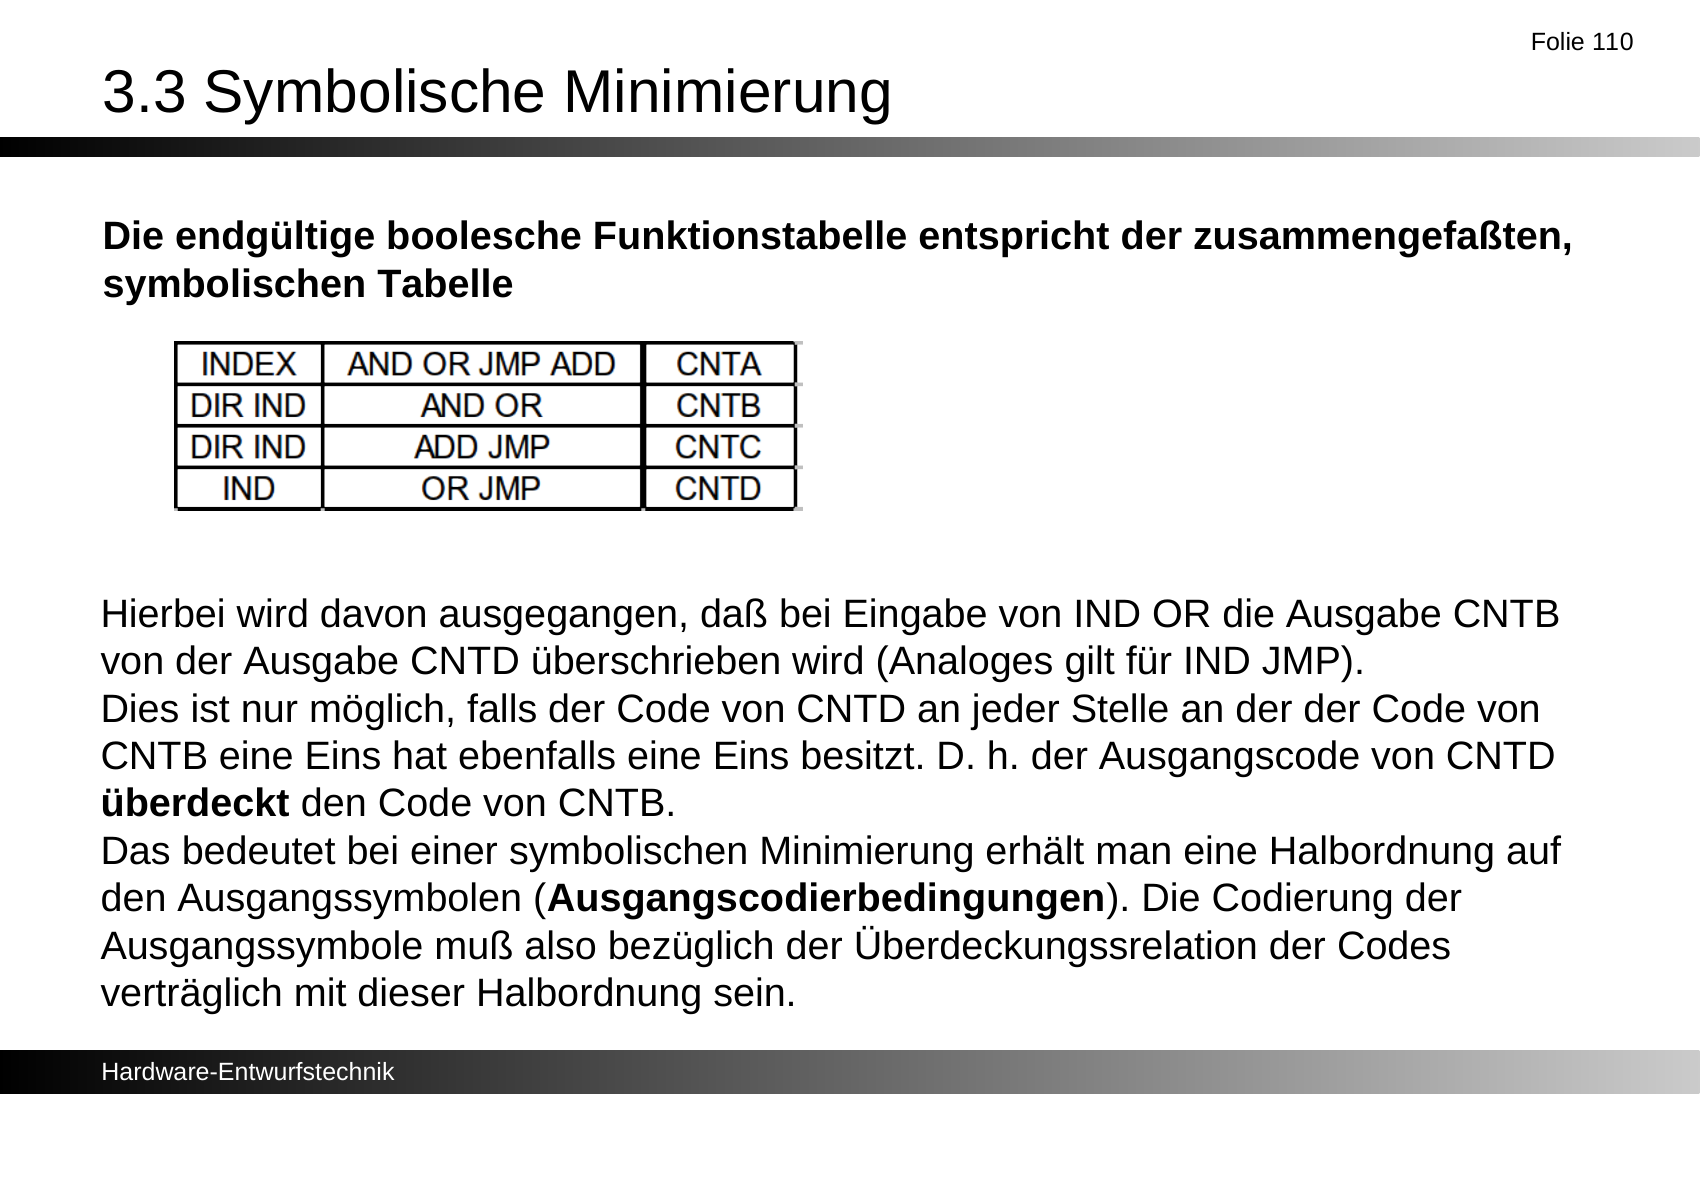

# 3.3 Symbolische Minimierung
Die endgültige boolesche Funktionstabelle entspricht der zusammengefaßten, symbolischen Tabelle
Hierbei wird davon ausgegangen, daß bei Eingabe von IND OR die Ausgabe CNTB von der Ausgabe CNTD überschrieben wird (Analoges gilt für IND JMP).
Dies ist nur möglich, falls der Code von CNTD an jeder Stelle an der der Code von CNTB eine Eins hat ebenfalls eine Eins besitzt. D. h. der Ausgangscode von CNTD überdeckt den Code von CNTB.
Das bedeutet bei einer symbolischen Minimierung erhält man eine Halbordnung auf den Ausgangssymbolen (Ausgangscodierbedingungen). Die Codierung der Ausgangssymbole muß also bezüglich der Überdeckungssrelation der Codes verträglich mit dieser Halbordnung sein.